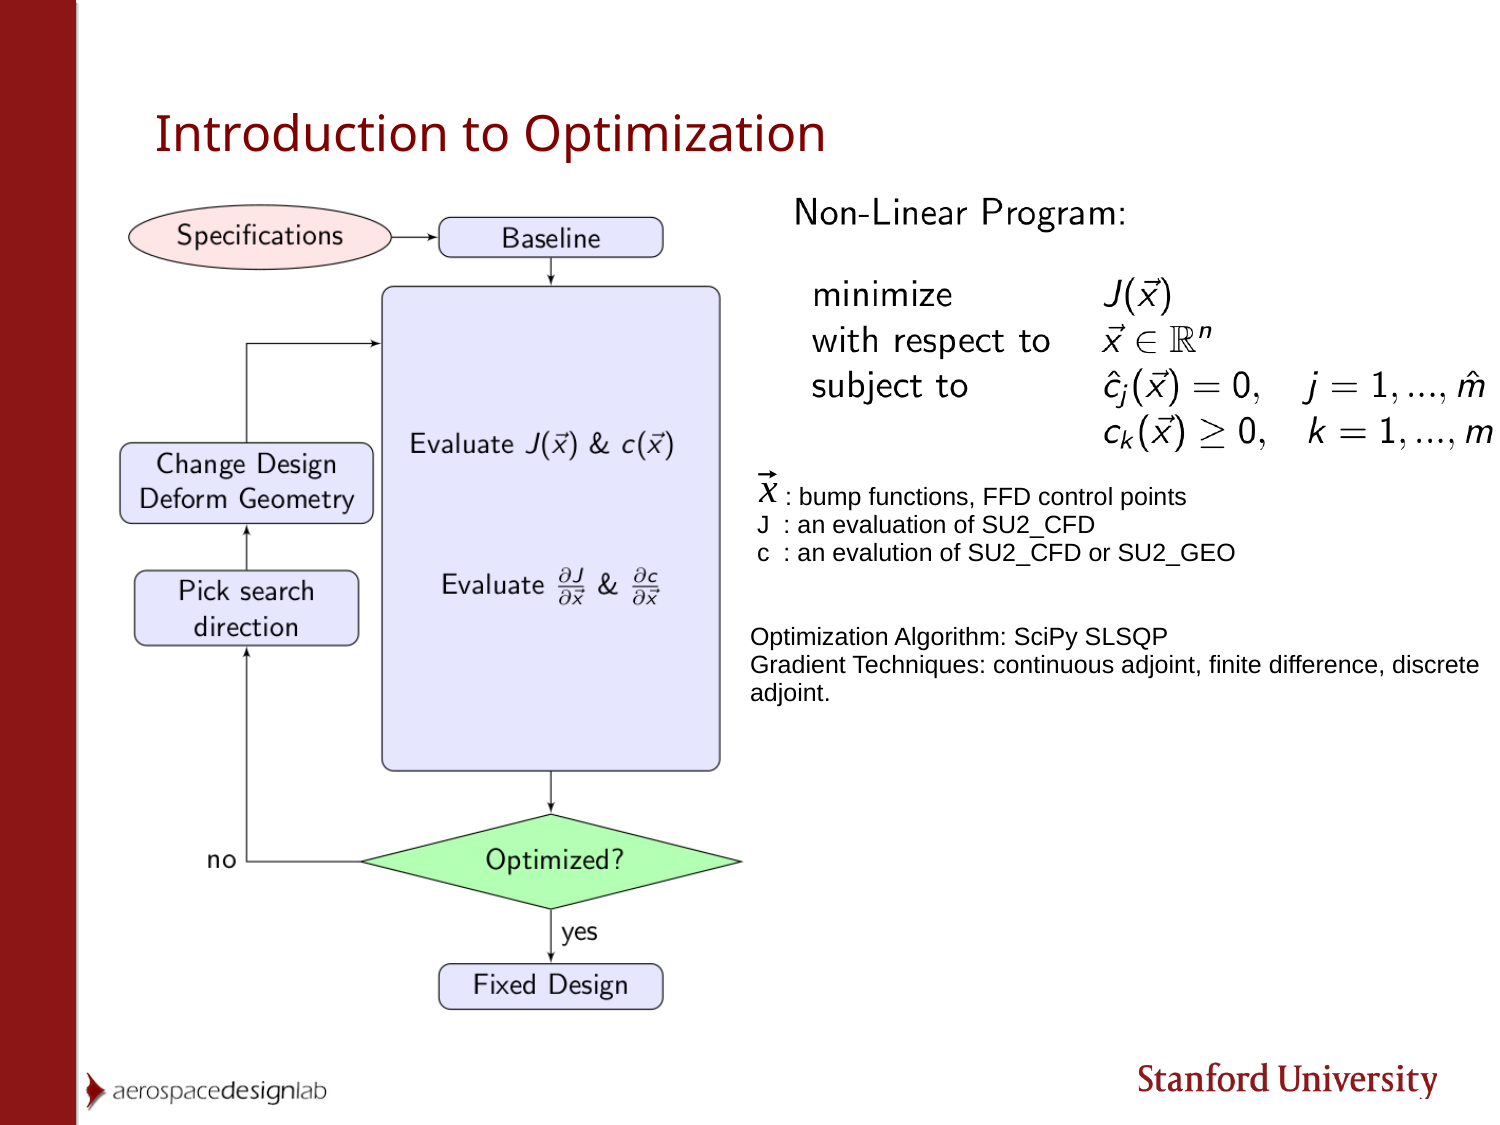

Introduction to Optimization
 : bump functions, FFD control points
 J : an evaluation of SU2_CFD
 c : an evalution of SU2_CFD or SU2_GEO
Optimization Algorithm: SciPy SLSQP
Gradient Techniques: continuous adjoint, finite difference, discrete adjoint.